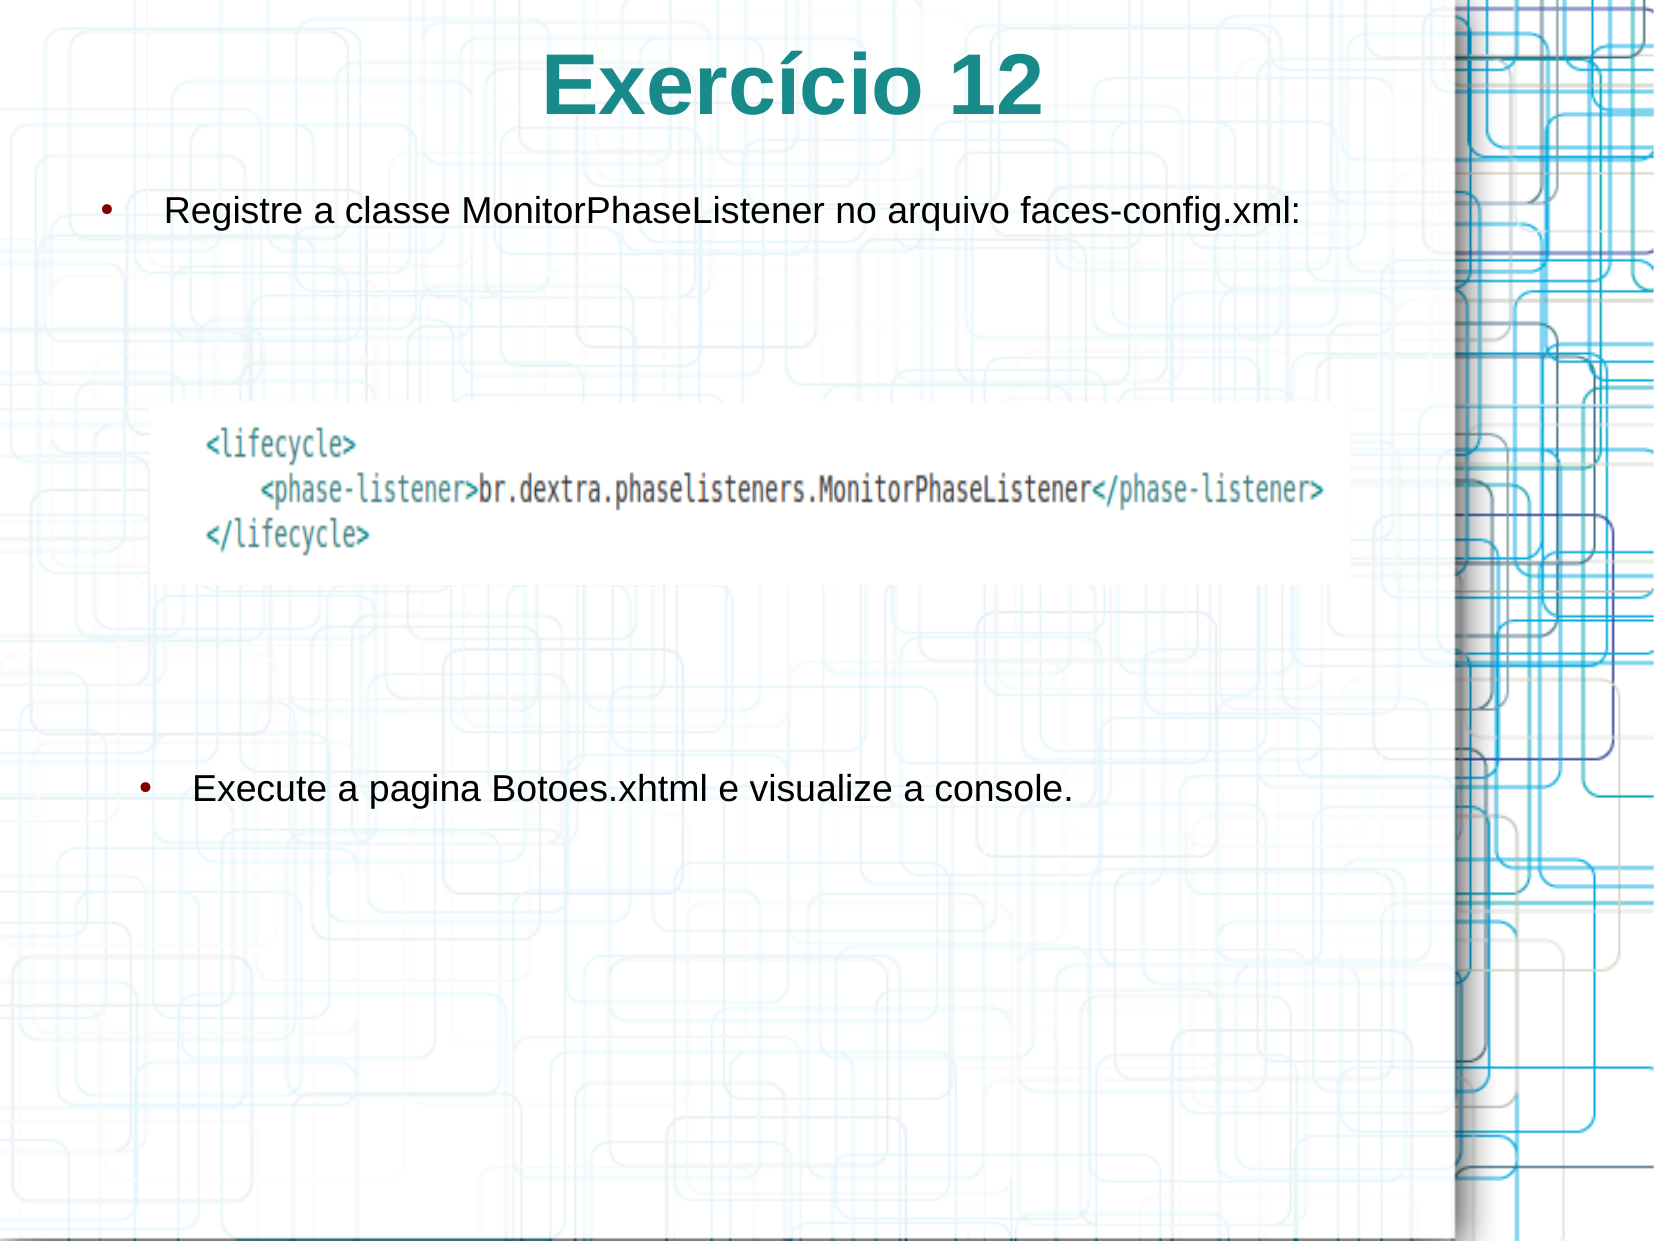

Exercício 12
# Registre a classe MonitorPhaseListener no arquivo faces-config.xml:
Execute a pagina Botoes.xhtml e visualize a console.